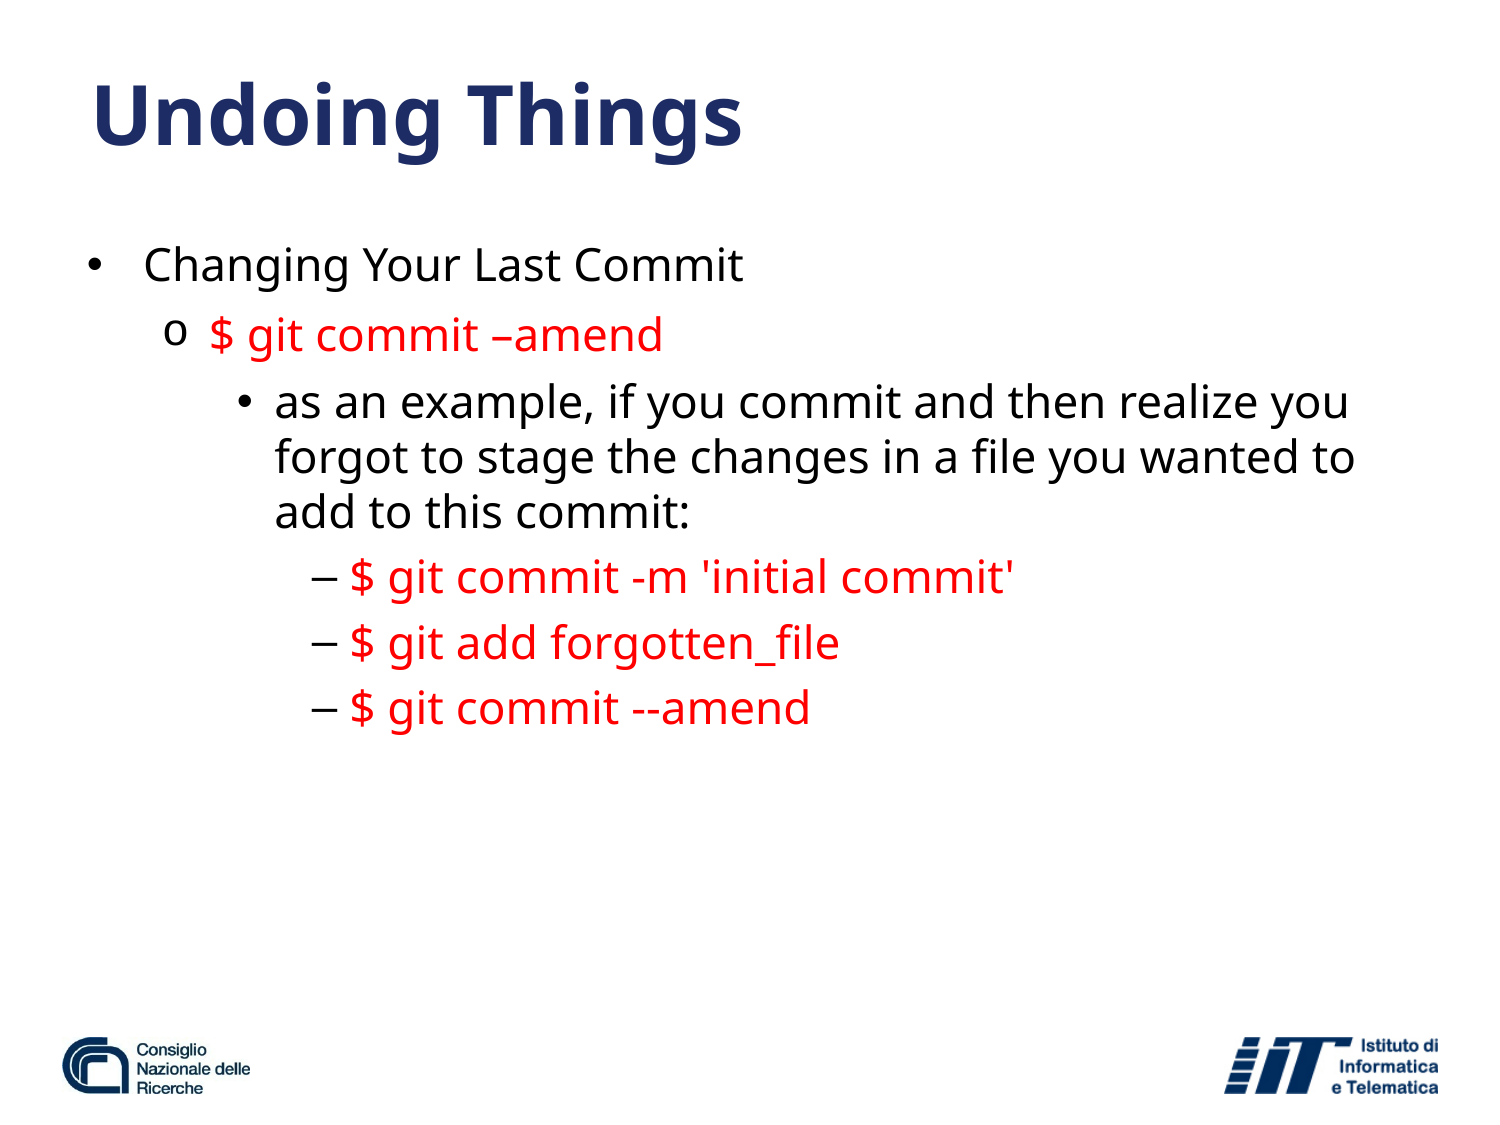

# Undoing Things
Changing Your Last Commit
$ git commit –amend
as an example, if you commit and then realize you forgot to stage the changes in a file you wanted to add to this commit:
$ git commit -m 'initial commit'
$ git add forgotten_file
$ git commit --amend